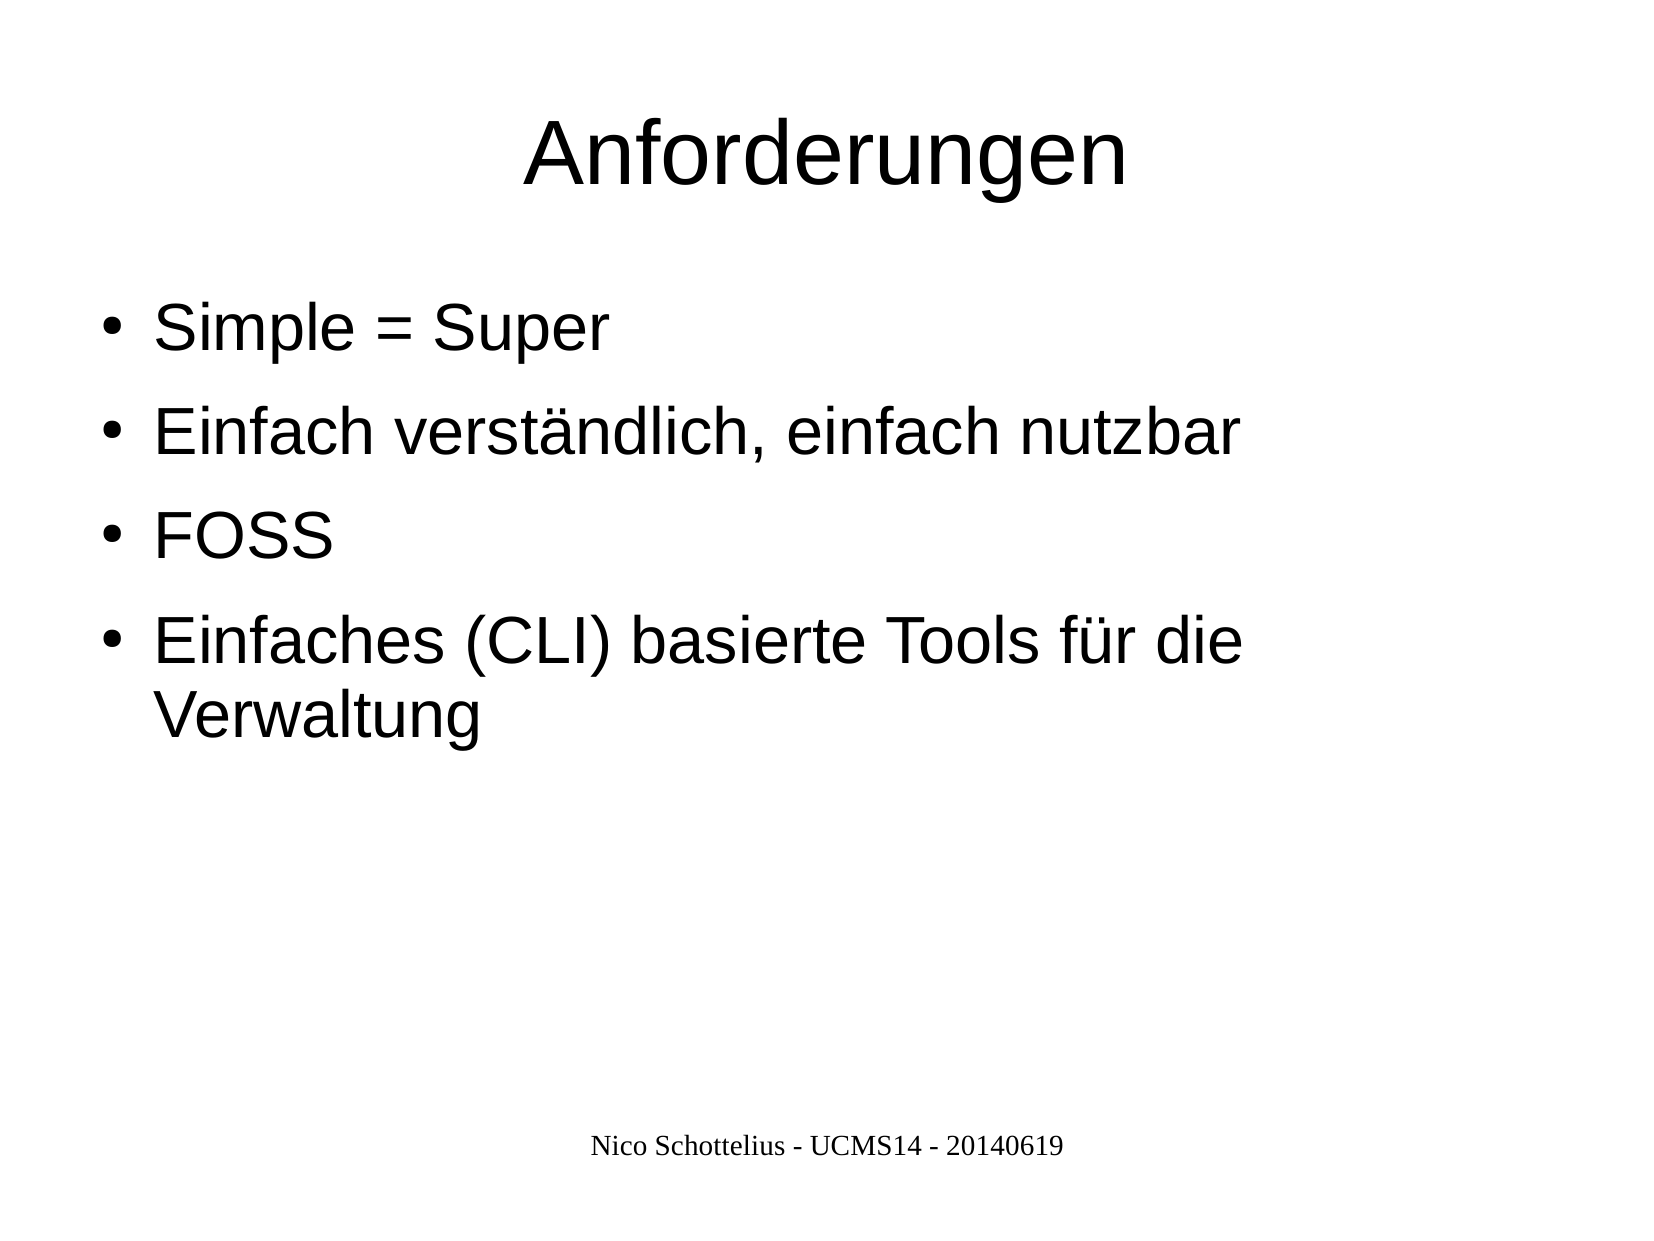

# Anforderungen
Simple = Super
Einfach verständlich, einfach nutzbar
FOSS
Einfaches (CLI) basierte Tools für die Verwaltung
Nico Schottelius - UCMS14 - 20140619